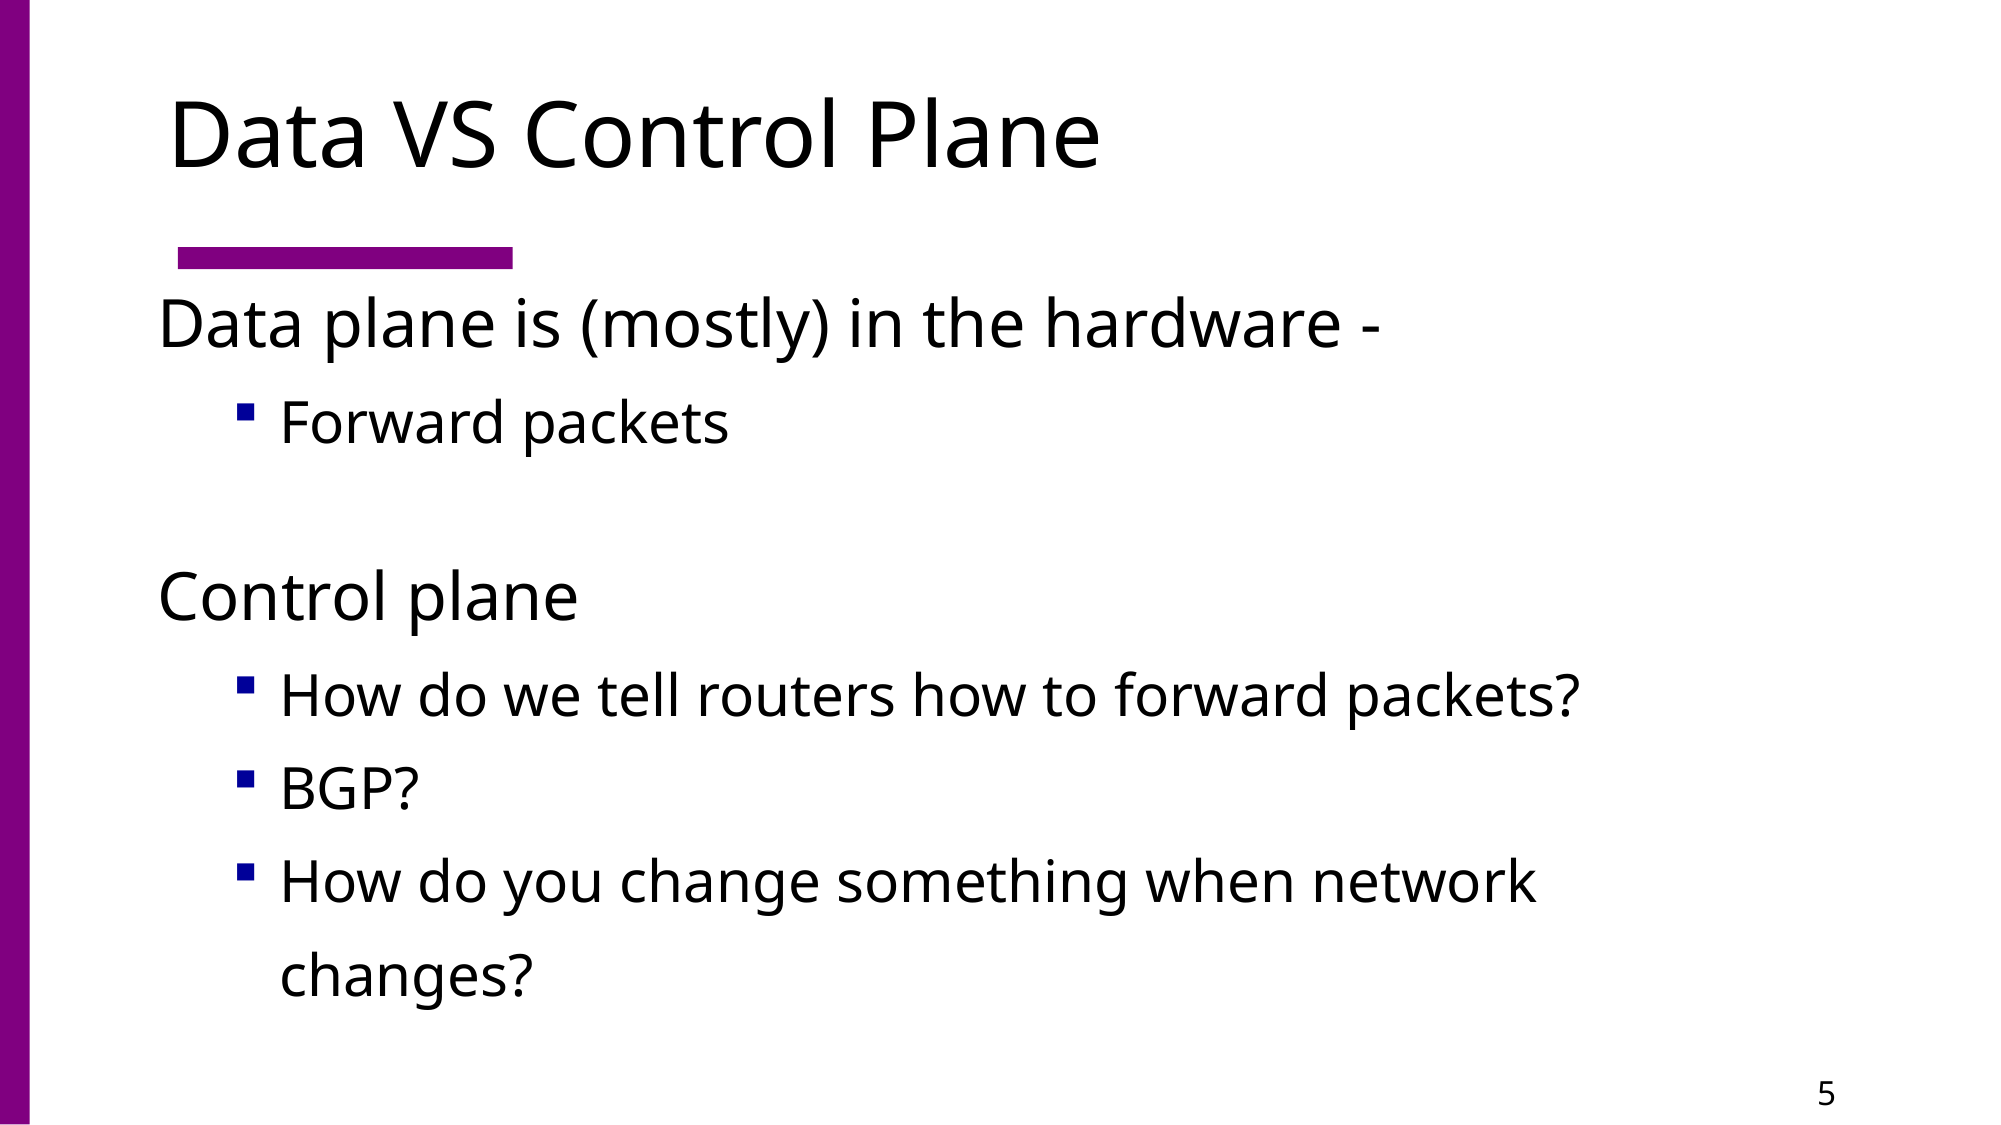

# Data VS Control Plane
Data plane is (mostly) in the hardware -
Forward packets
Control plane
How do we tell routers how to forward packets?
BGP?
How do you change something when network
changes?